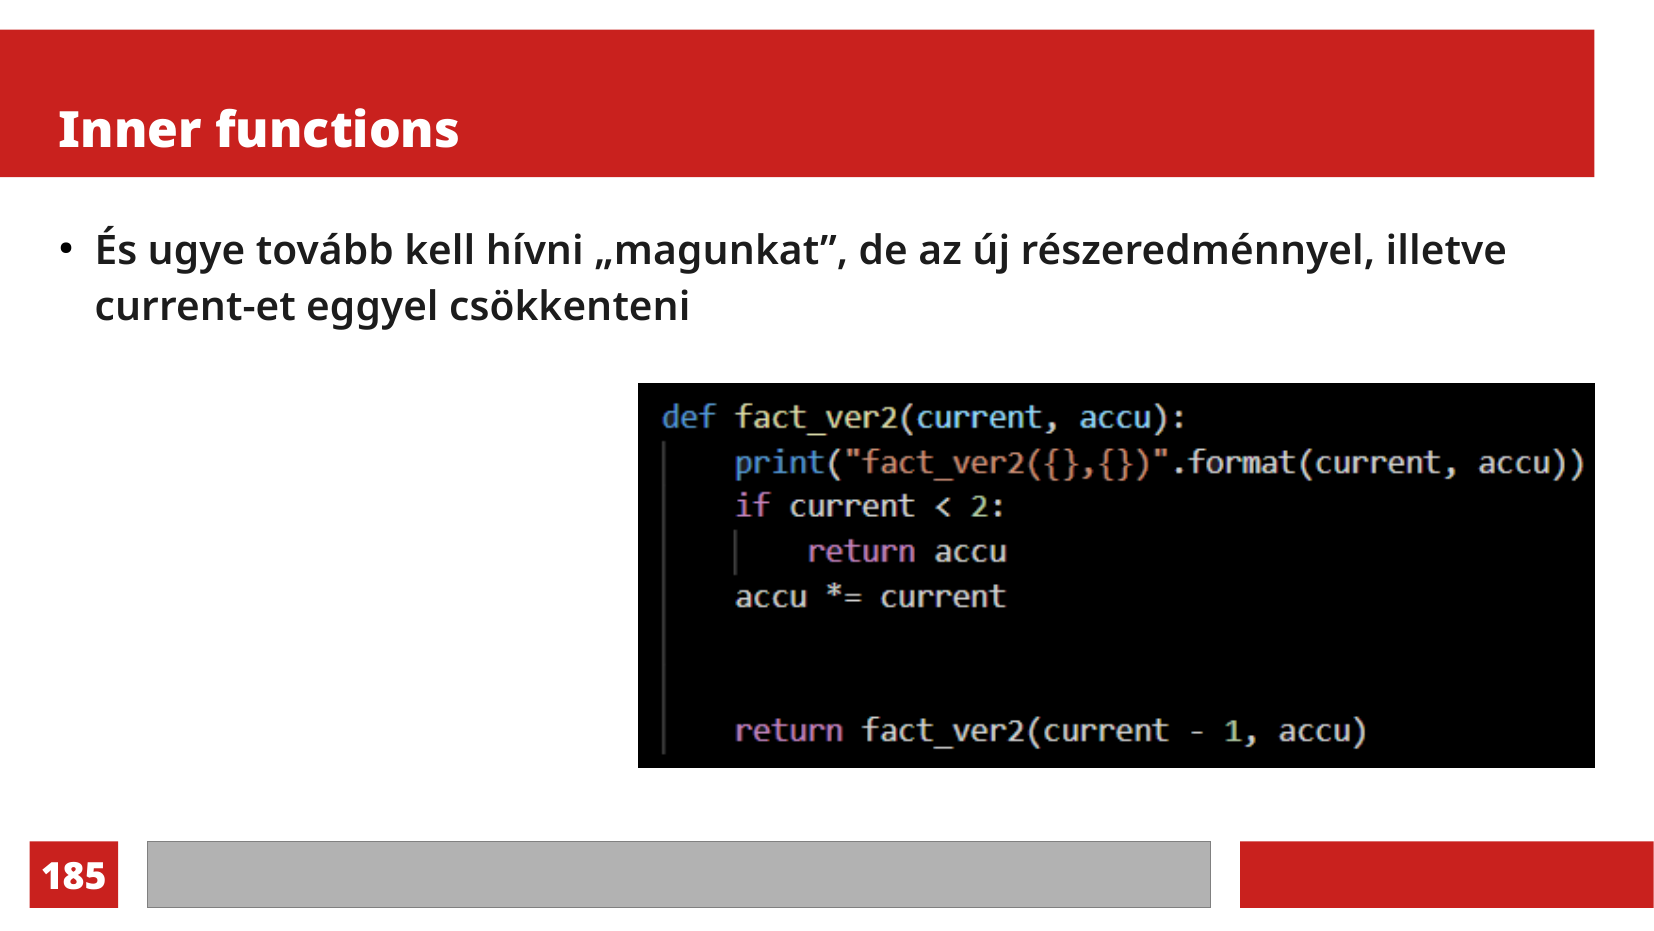

# Inner functions
És ugye tovább kell hívni „magunkat”, de az új részeredménnyel, illetve current-et eggyel csökkenteni
185